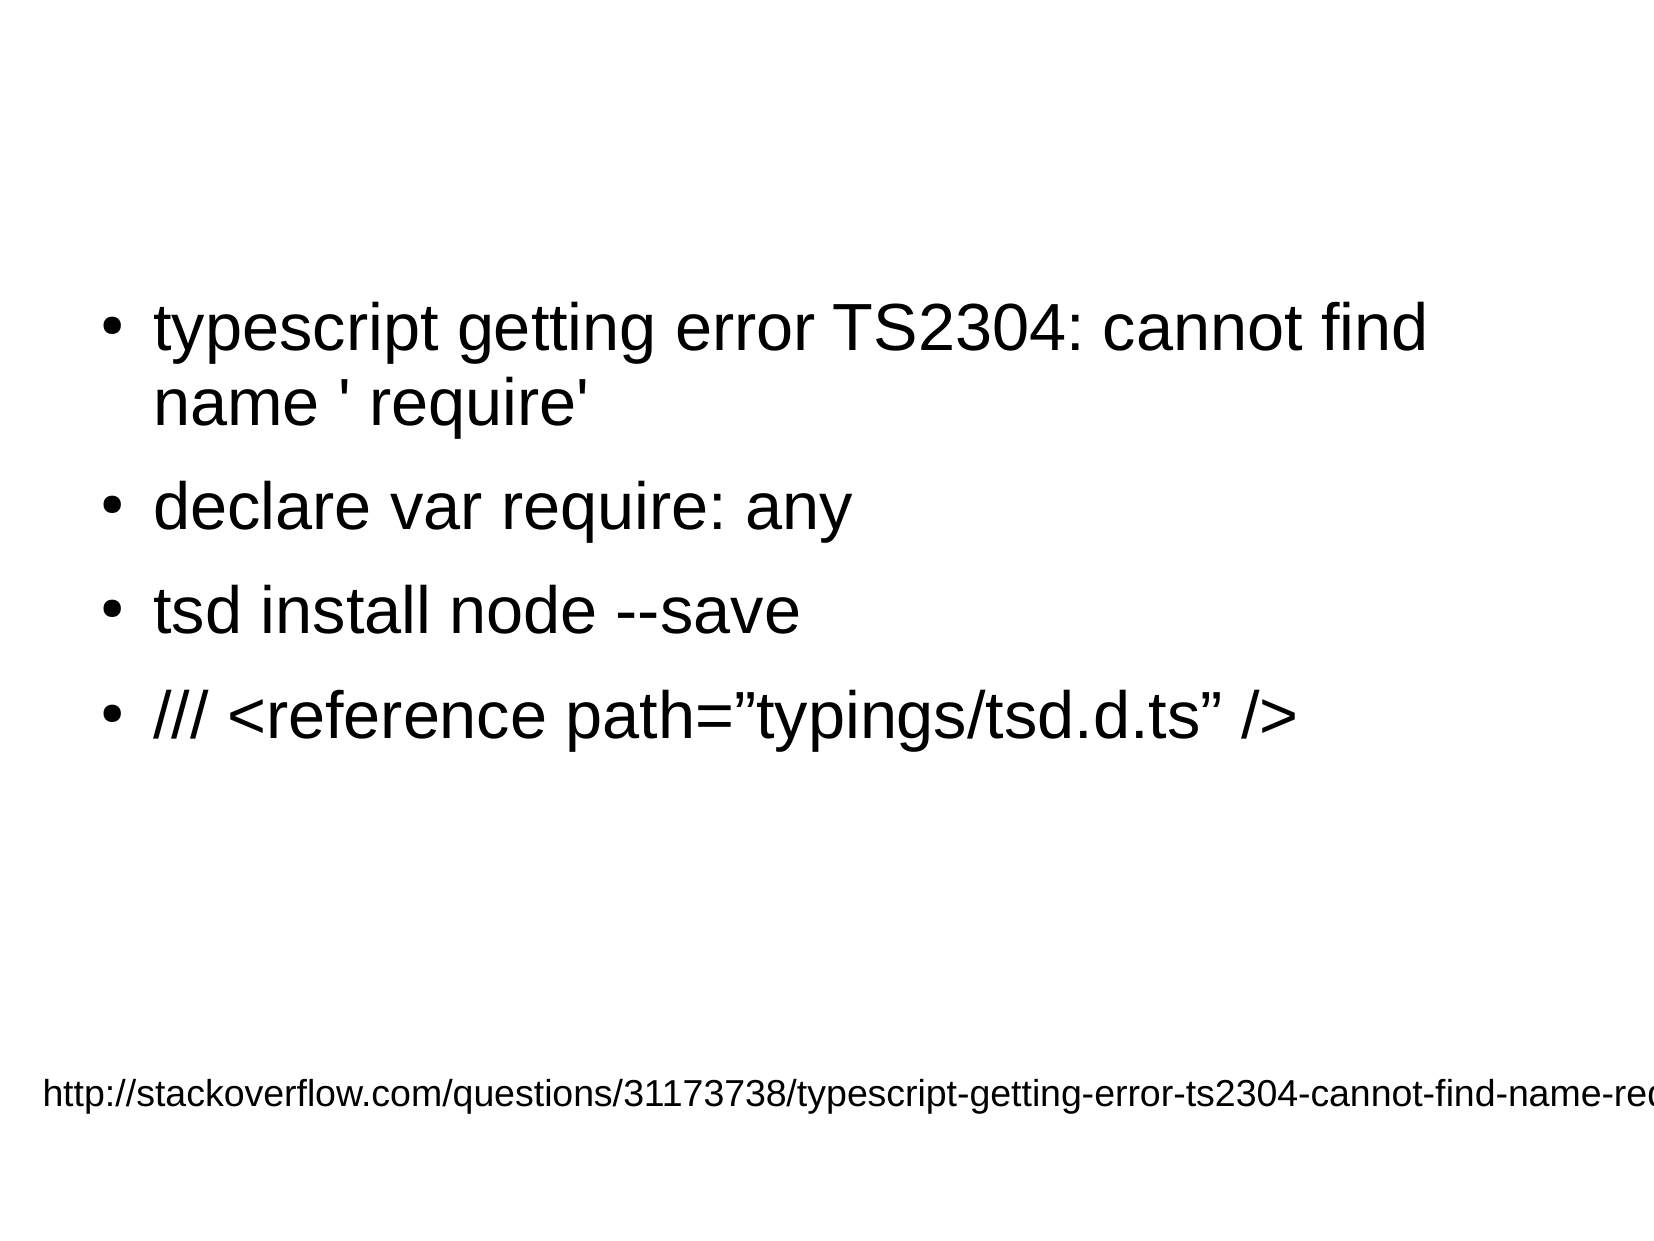

#
typescript getting error TS2304: cannot find name ' require'
declare var require: any
tsd install node --save
/// <reference path=”typings/tsd.d.ts” />
http://stackoverflow.com/questions/31173738/typescript-getting-error-ts2304-cannot-find-name-require